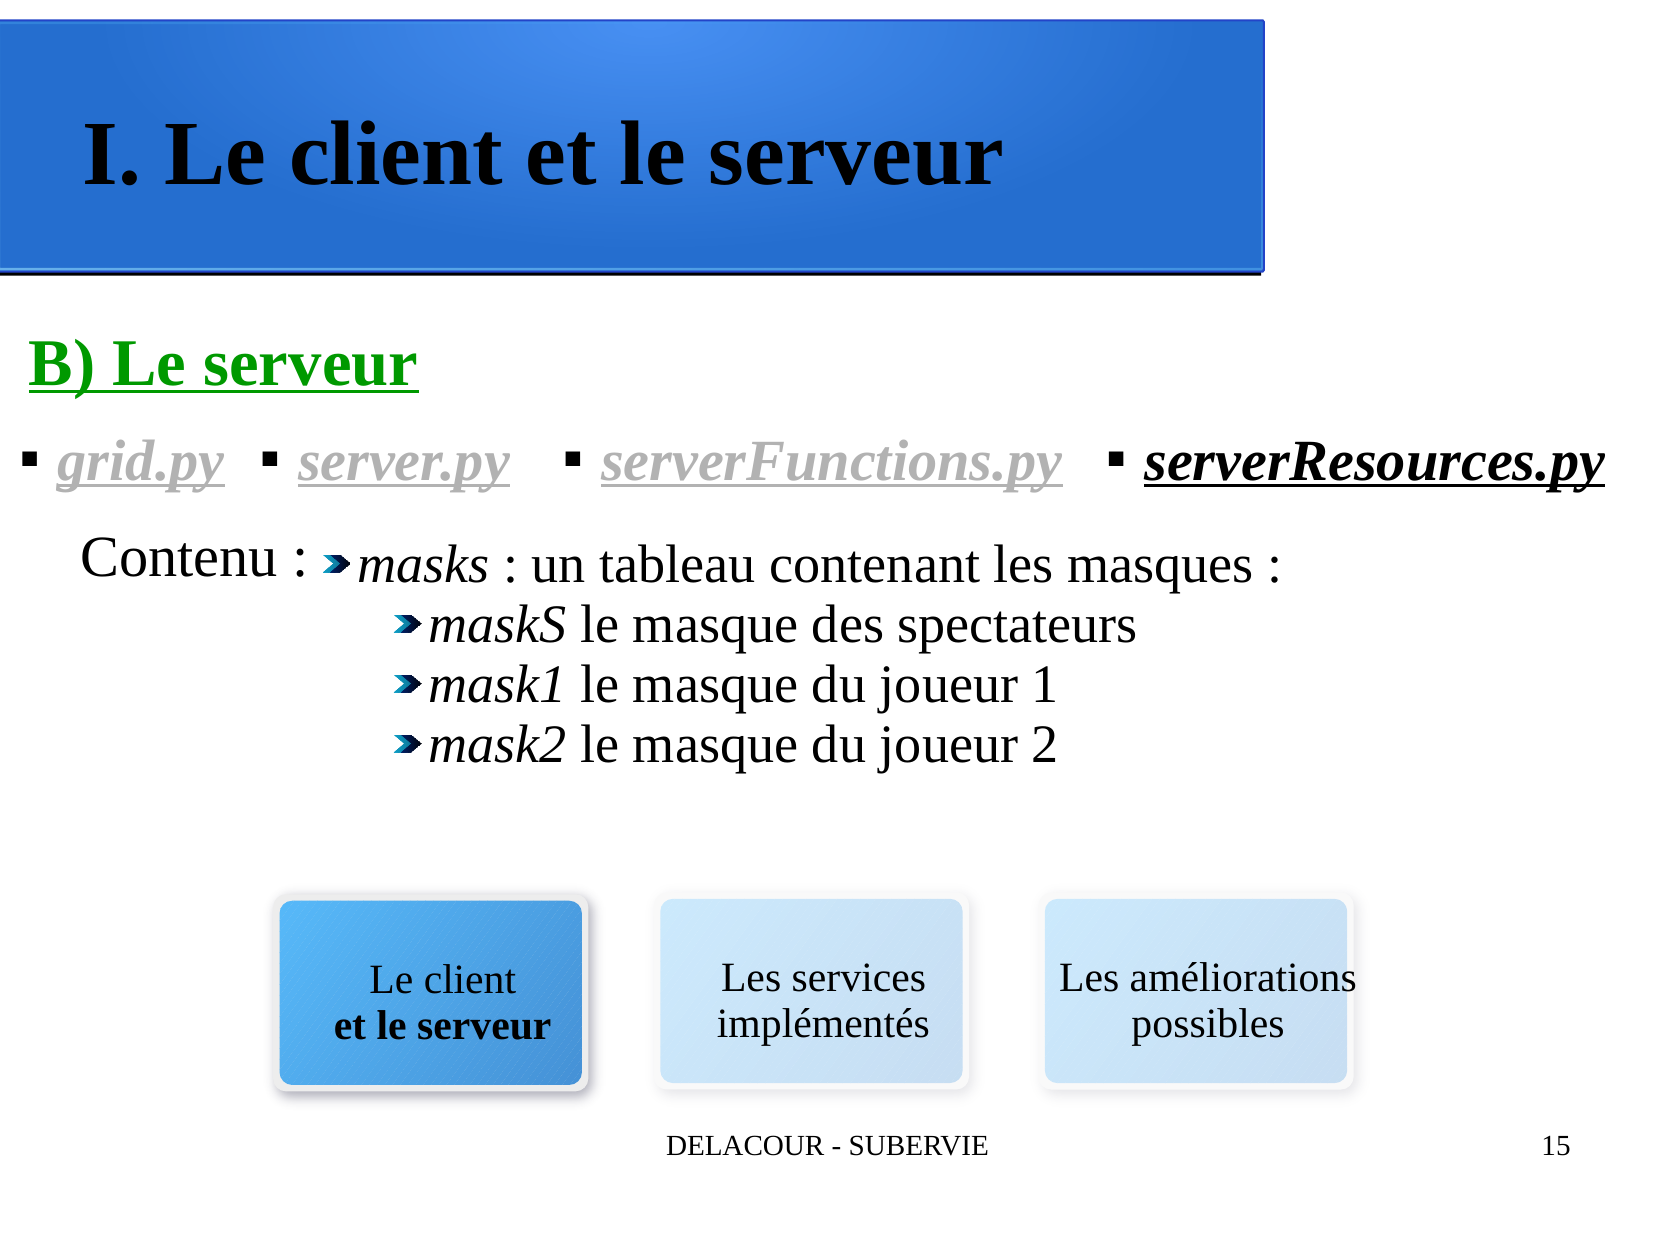

# I. Le client et le serveur
B) Le serveur
grid.py
server.py
serverFunctions.py
serverResources.py
Contenu :
masks : un tableau contenant les masques :
maskS le masque des spectateurs
mask1 le masque du joueur 1
mask2 le masque du joueur 2
Les services
implémentés
Les améliorations
possibles
Le client
et le serveur
DELACOUR - SUBERVIE
15